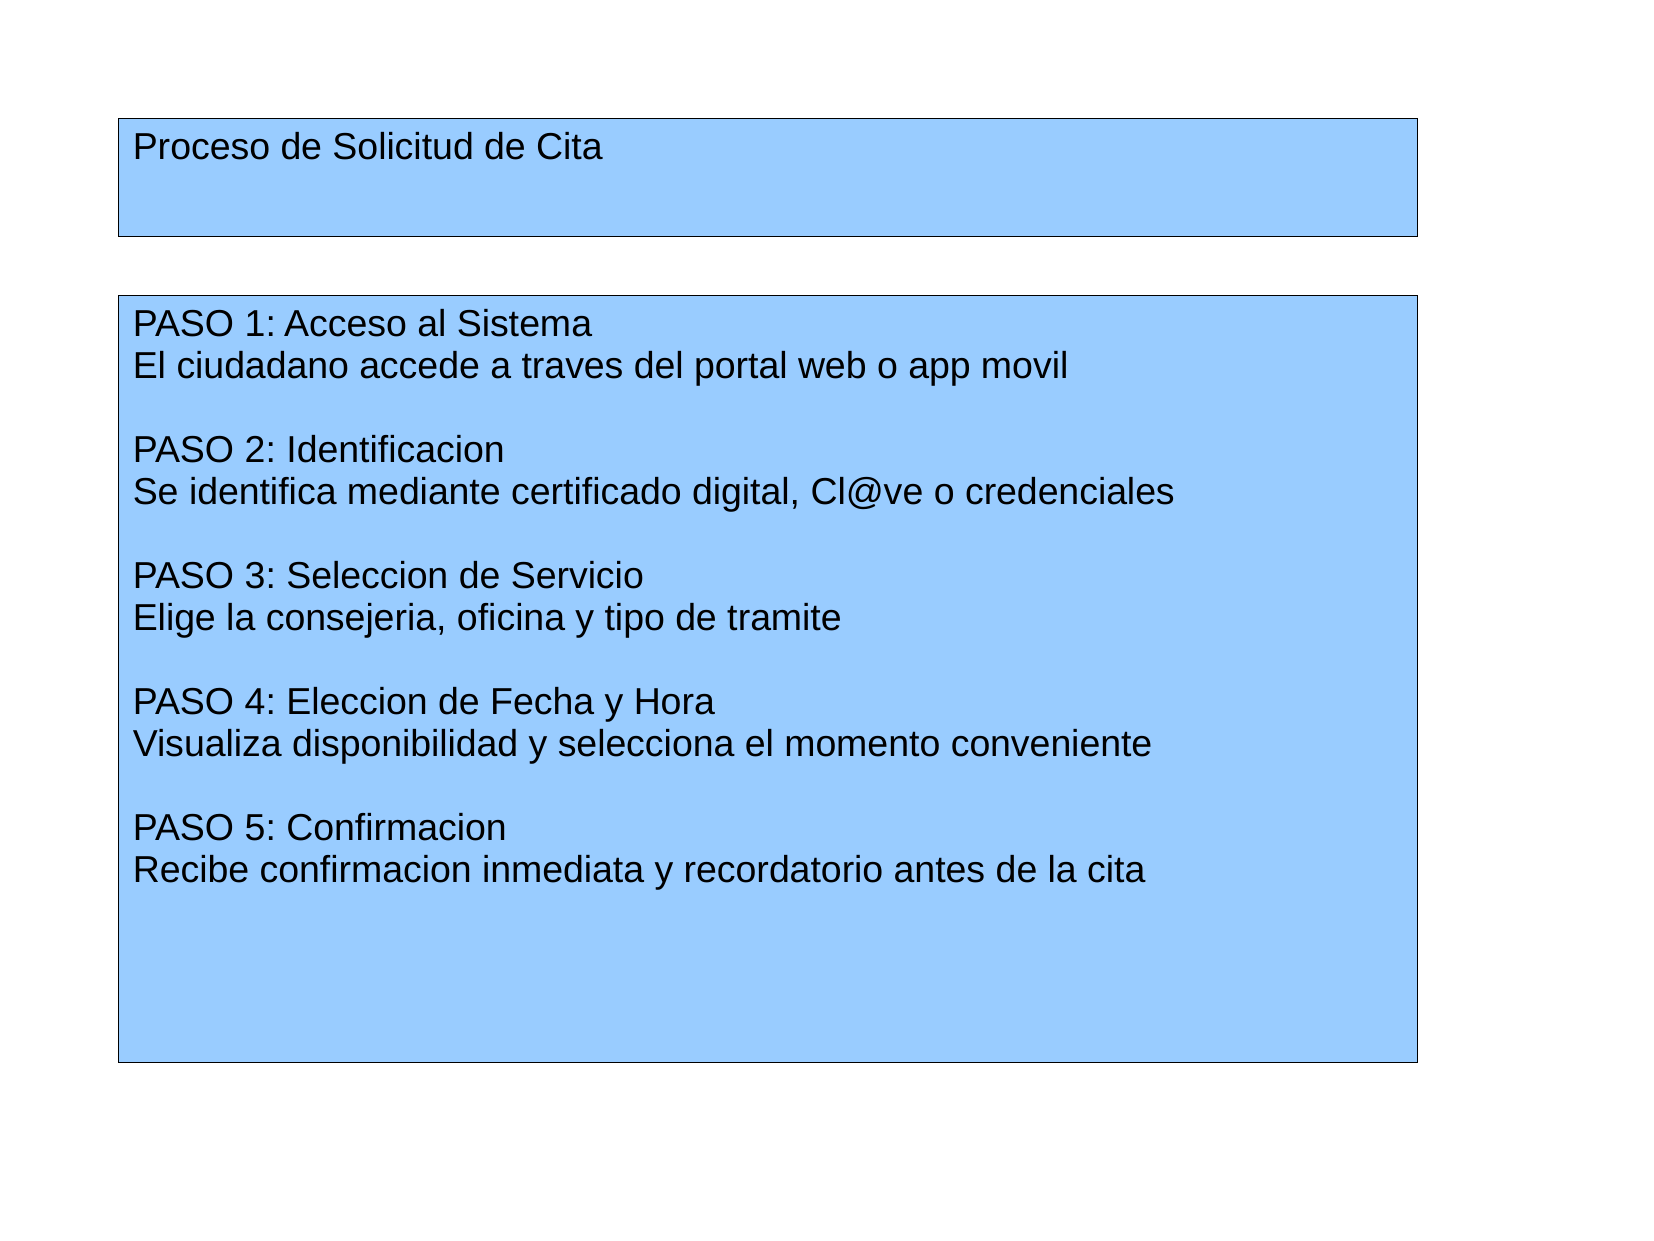

#
Proceso de Solicitud de Cita
PASO 1: Acceso al Sistema
El ciudadano accede a traves del portal web o app movil
PASO 2: Identificacion
Se identifica mediante certificado digital, Cl@ve o credenciales
PASO 3: Seleccion de Servicio
Elige la consejeria, oficina y tipo de tramite
PASO 4: Eleccion de Fecha y Hora
Visualiza disponibilidad y selecciona el momento conveniente
PASO 5: Confirmacion
Recibe confirmacion inmediata y recordatorio antes de la cita